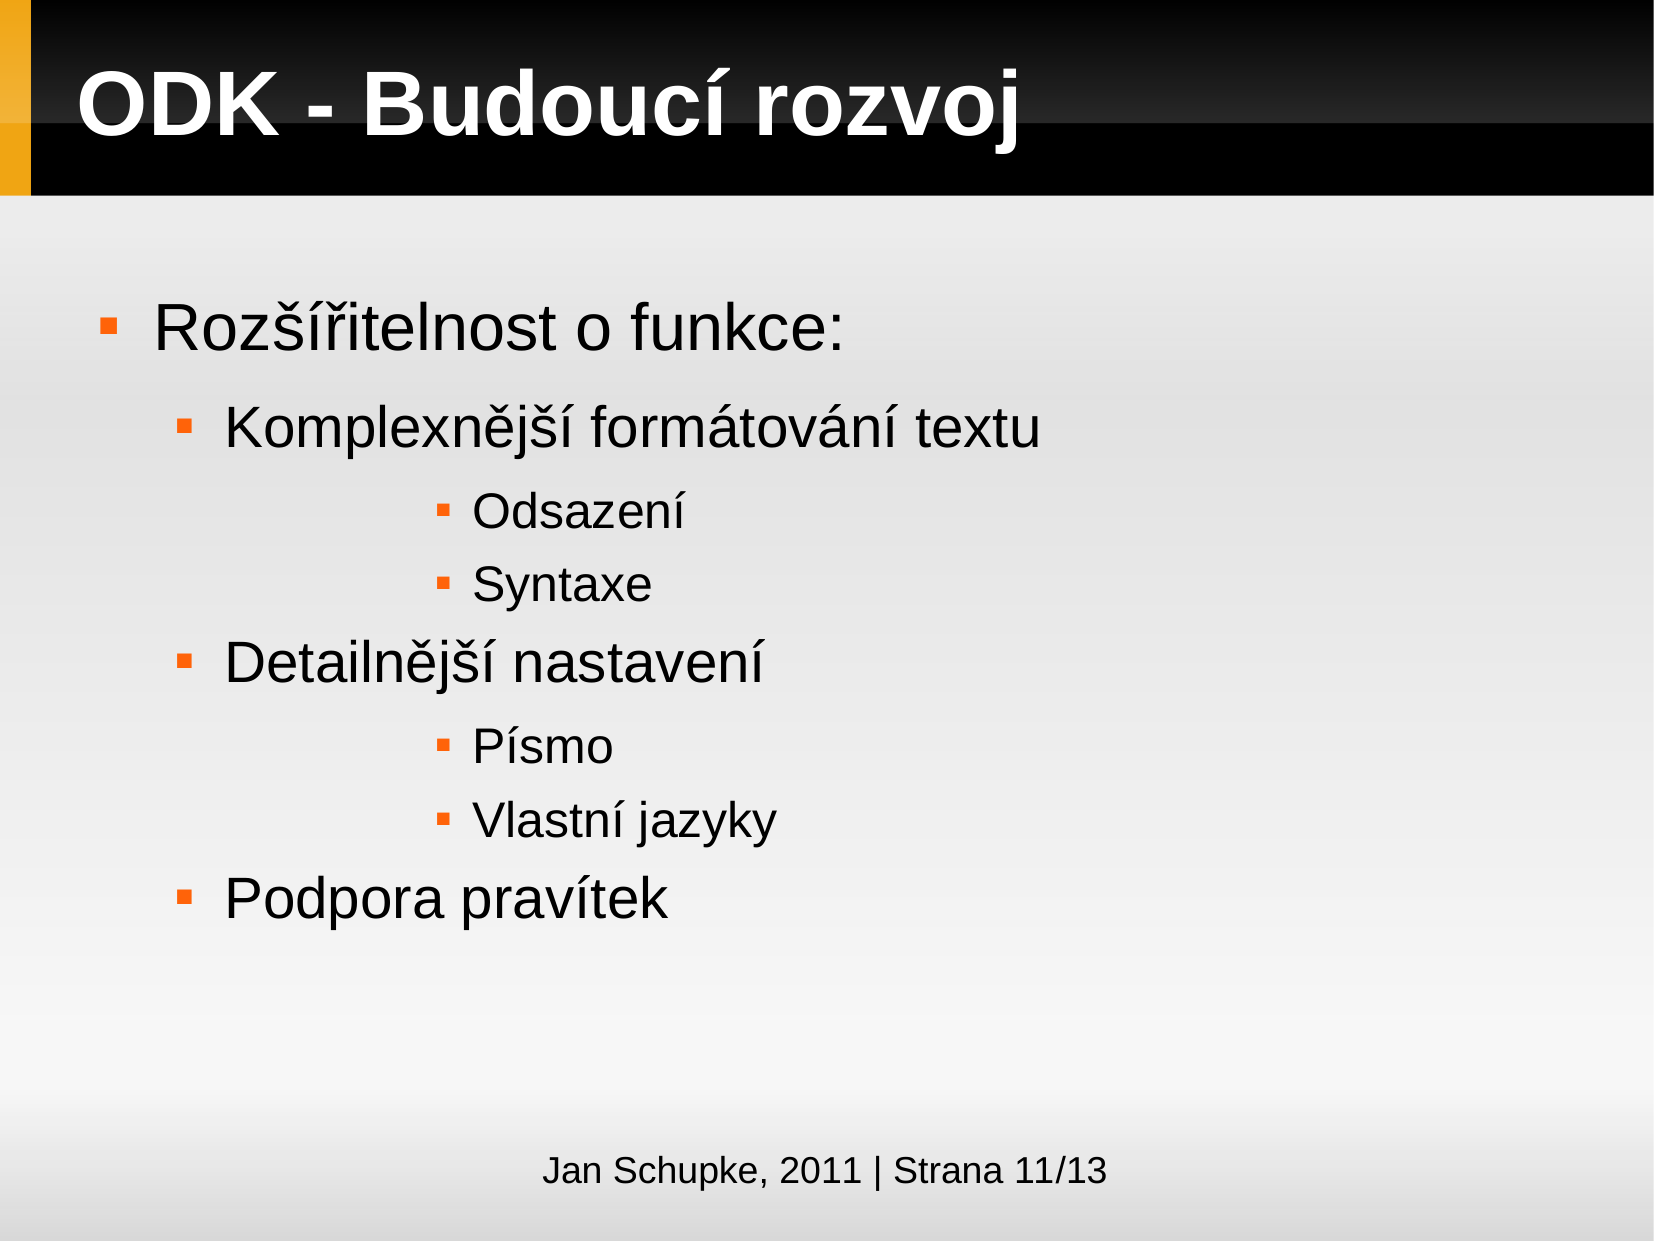

# ODK - Budoucí rozvoj
Rozšířitelnost o funkce:
Komplexnější formátování textu
Odsazení
Syntaxe
Detailnější nastavení
Písmo
Vlastní jazyky
Podpora pravítek
Jan Schupke, 2011 | Strana /13